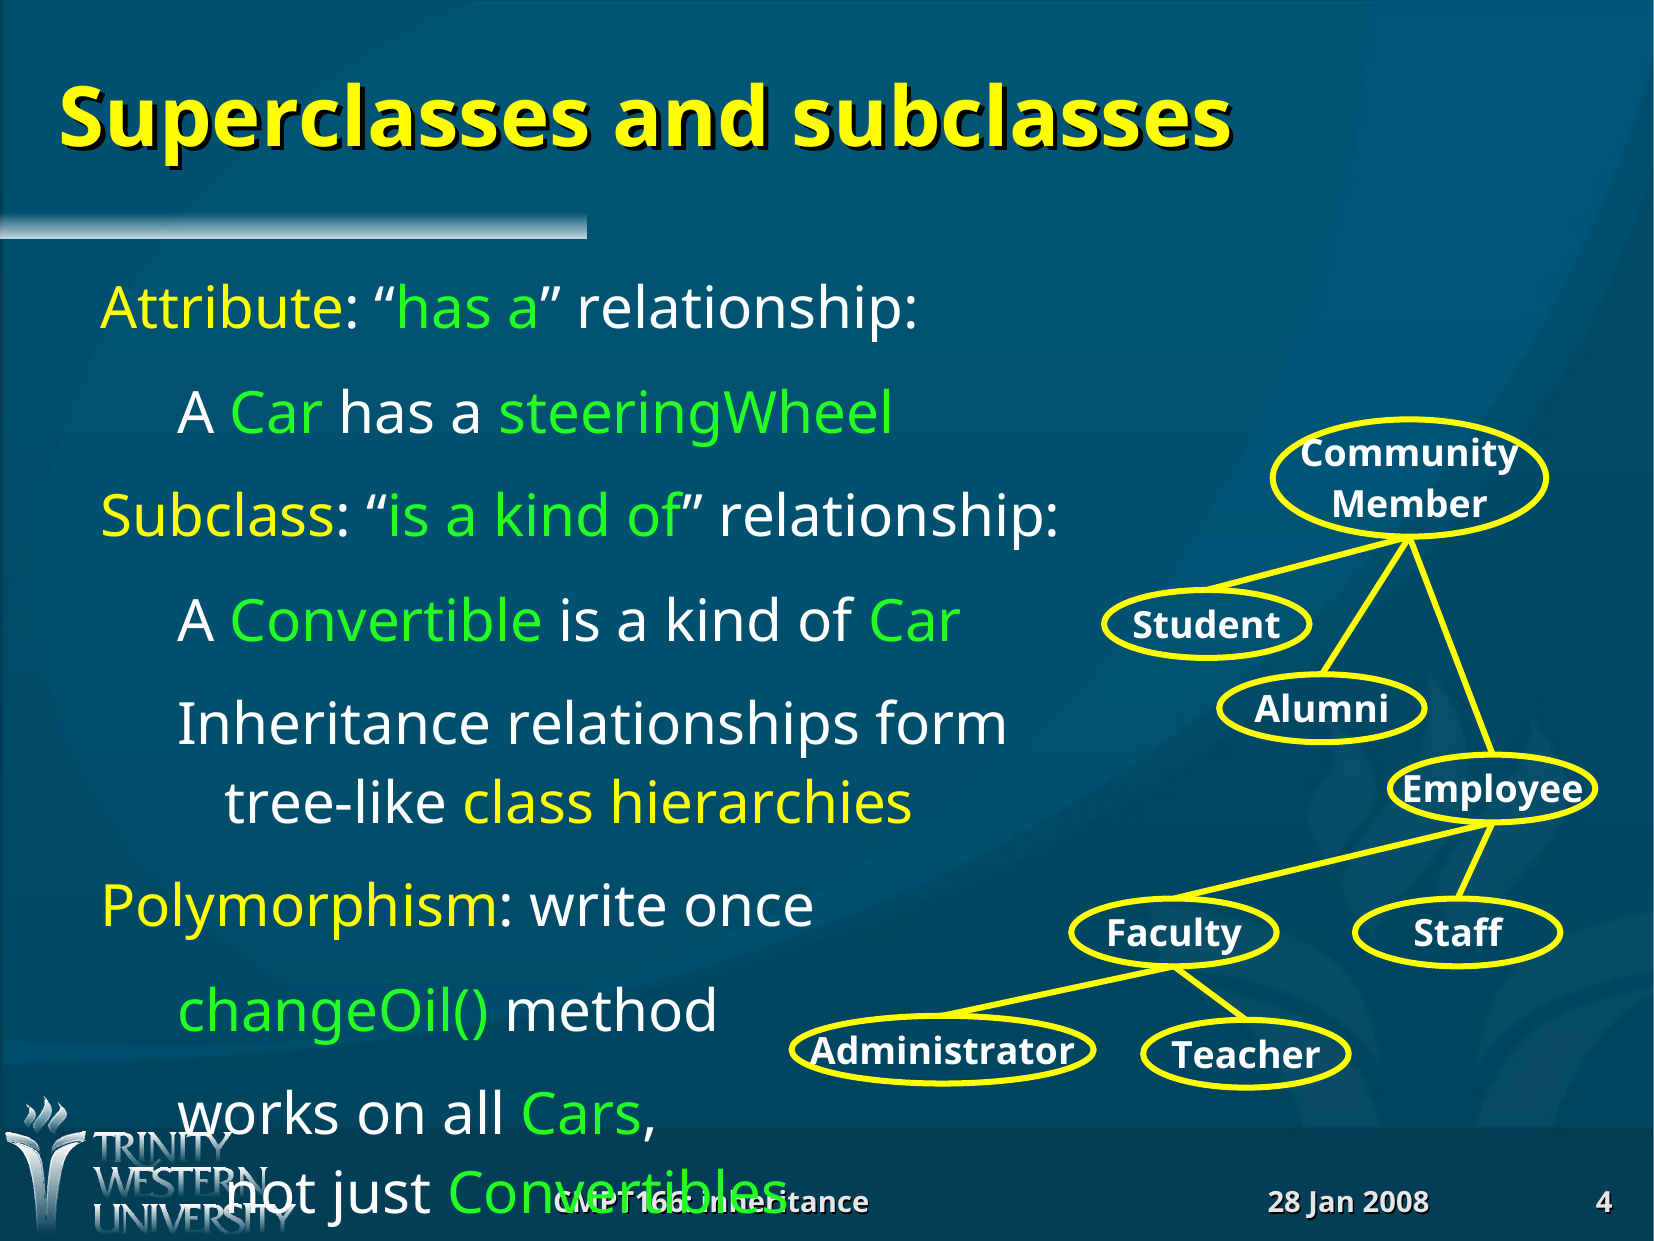

# Superclasses and subclasses
Attribute: “has a” relationship:
A Car has a steeringWheel
Subclass: “is a kind of” relationship:
A Convertible is a kind of Car
Inheritance relationships form
tree-like class hierarchies
Polymorphism: write once
changeOil() method
works on all Cars,
not just Convertibles
Community
Member
Student
Alumni
Employee
Faculty
Staff
Administrator
Teacher
CMPT166: inheritance
28 Jan 2008
4